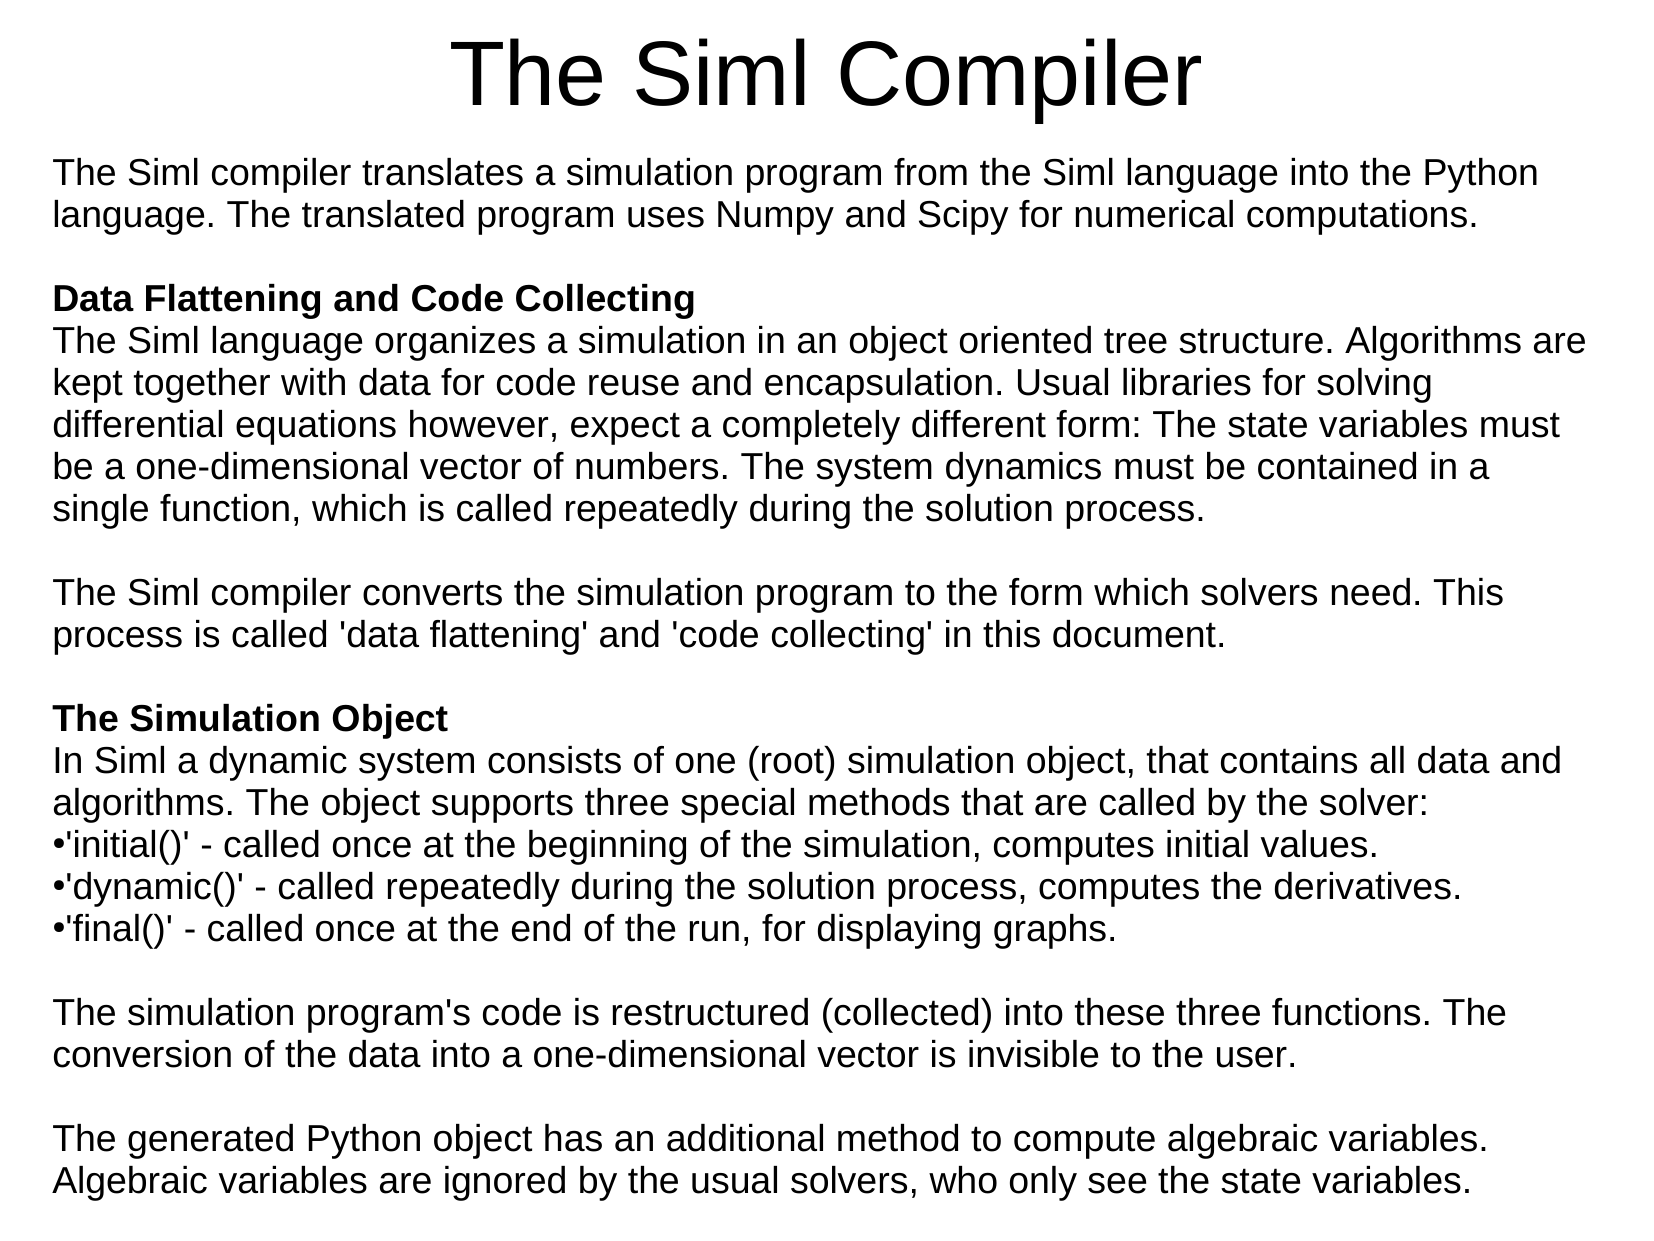

# The Siml Compiler
The Siml compiler translates a simulation program from the Siml language into the Python language. The translated program uses Numpy and Scipy for numerical computations.
Data Flattening and Code Collecting
The Siml language organizes a simulation in an object oriented tree structure. Algorithms are kept together with data for code reuse and encapsulation. Usual libraries for solving differential equations however, expect a completely different form: The state variables must be a one-dimensional vector of numbers. The system dynamics must be contained in a single function, which is called repeatedly during the solution process.
The Siml compiler converts the simulation program to the form which solvers need. This process is called 'data flattening' and 'code collecting' in this document.
The Simulation Object
In Siml a dynamic system consists of one (root) simulation object, that contains all data and algorithms. The object supports three special methods that are called by the solver:
'initial()' - called once at the beginning of the simulation, computes initial values.
'dynamic()' - called repeatedly during the solution process, computes the derivatives.
'final()' - called once at the end of the run, for displaying graphs.
The simulation program's code is restructured (collected) into these three functions. The conversion of the data into a one-dimensional vector is invisible to the user.
The generated Python object has an additional method to compute algebraic variables. Algebraic variables are ignored by the usual solvers, who only see the state variables.